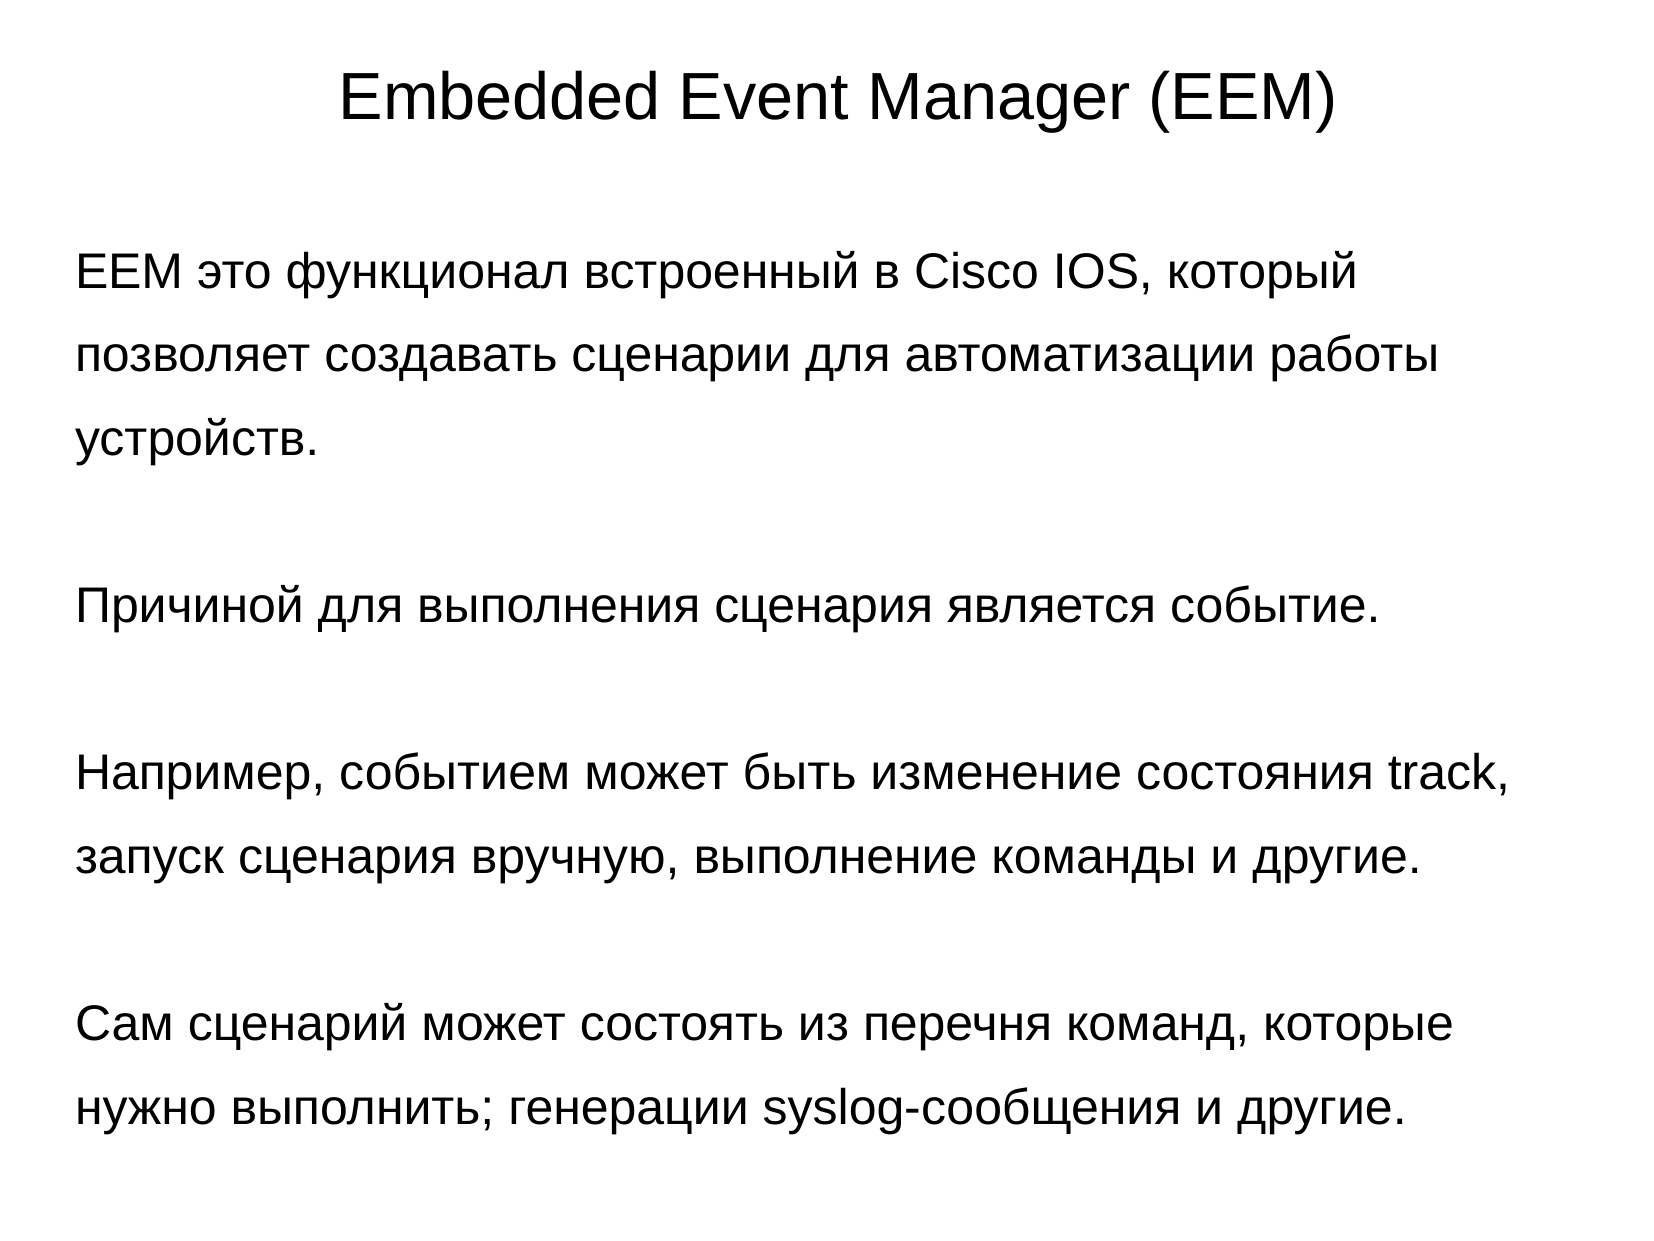

# Embedded Event Manager (EEM)
EEM это функционал встроенный в Cisco IOS, который позволяет создавать сценарии для автоматизации работы устройств.
Причиной для выполнения сценария является событие.
Например, событием может быть изменение состояния track, запуск сценария вручную, выполнение команды и другие.
Сам сценарий может состоять из перечня команд, которые нужно выполнить; генерации syslog-сообщения и другие.